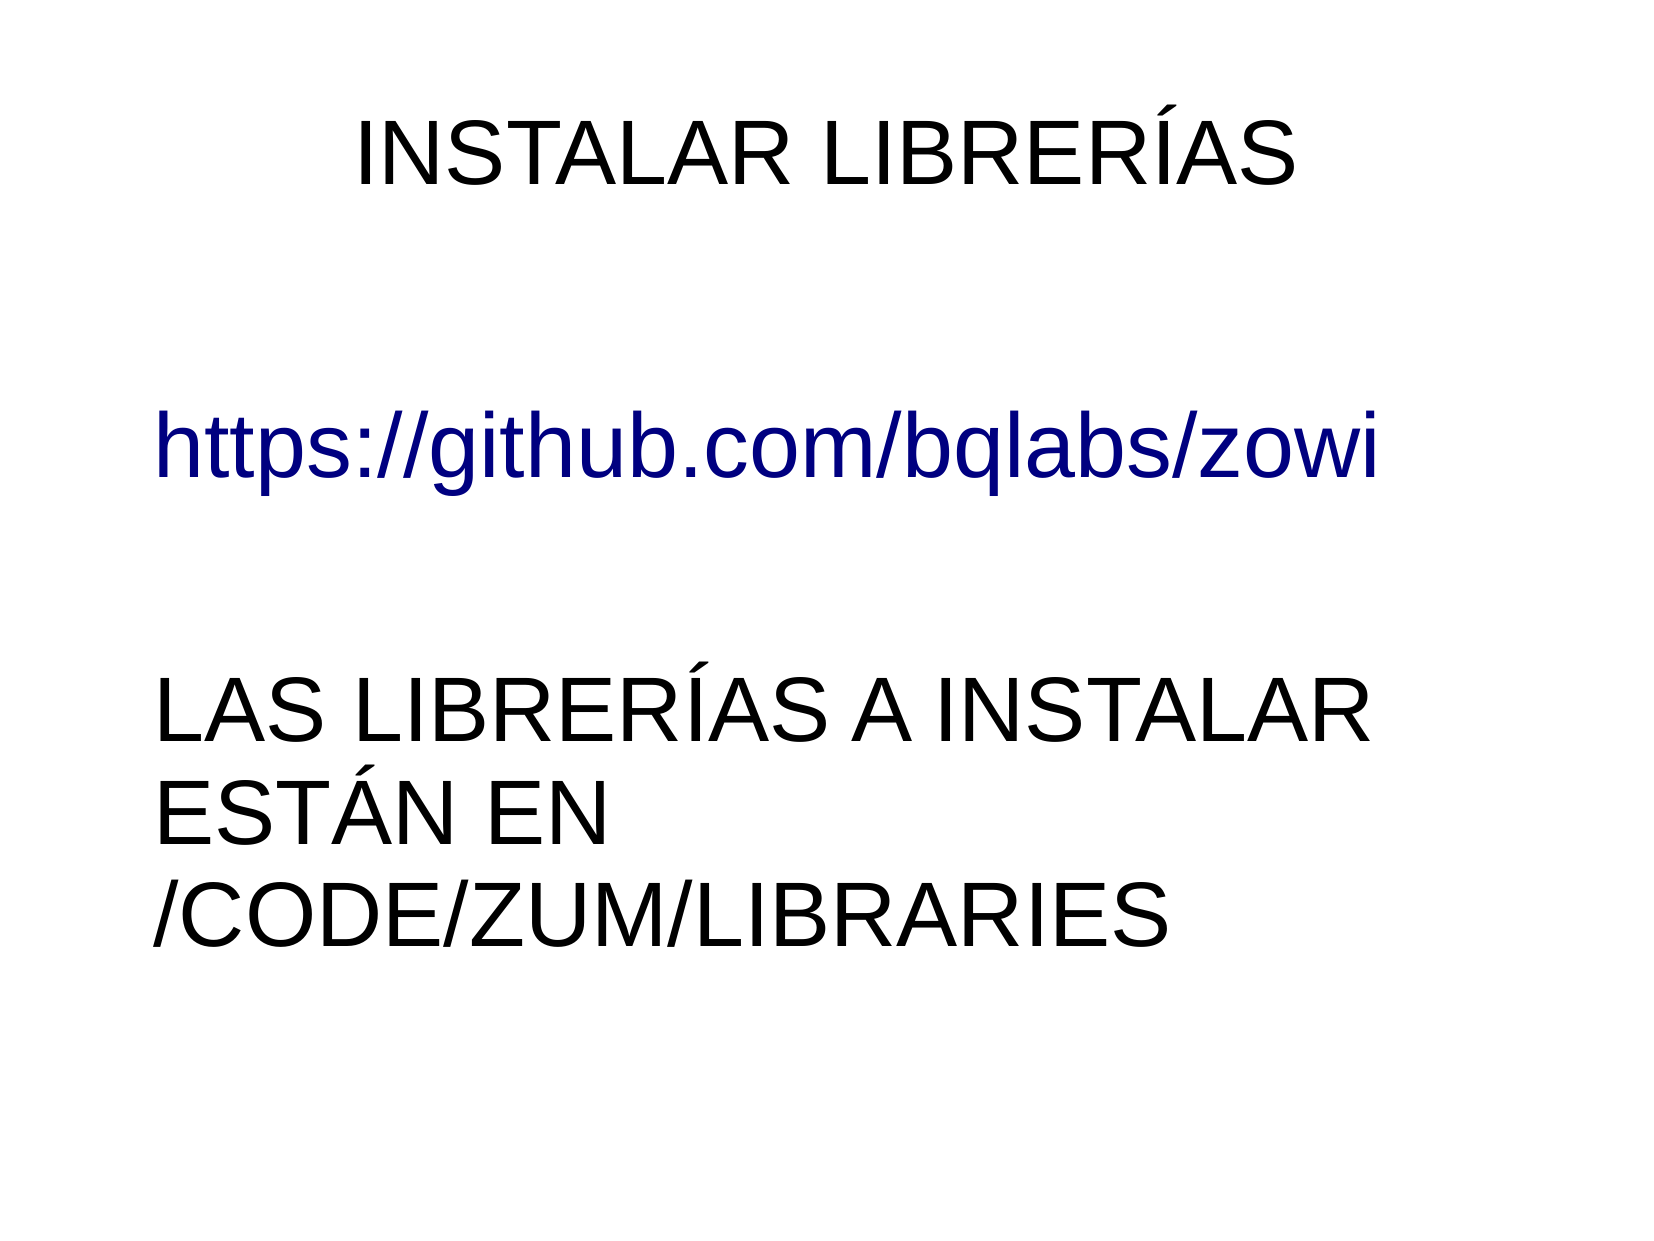

# INSTALAR LIBRERÍAS
https://github.com/bqlabs/zowi
LAS LIBRERÍAS A INSTALAR ESTÁN EN /CODE/ZUM/LIBRARIES